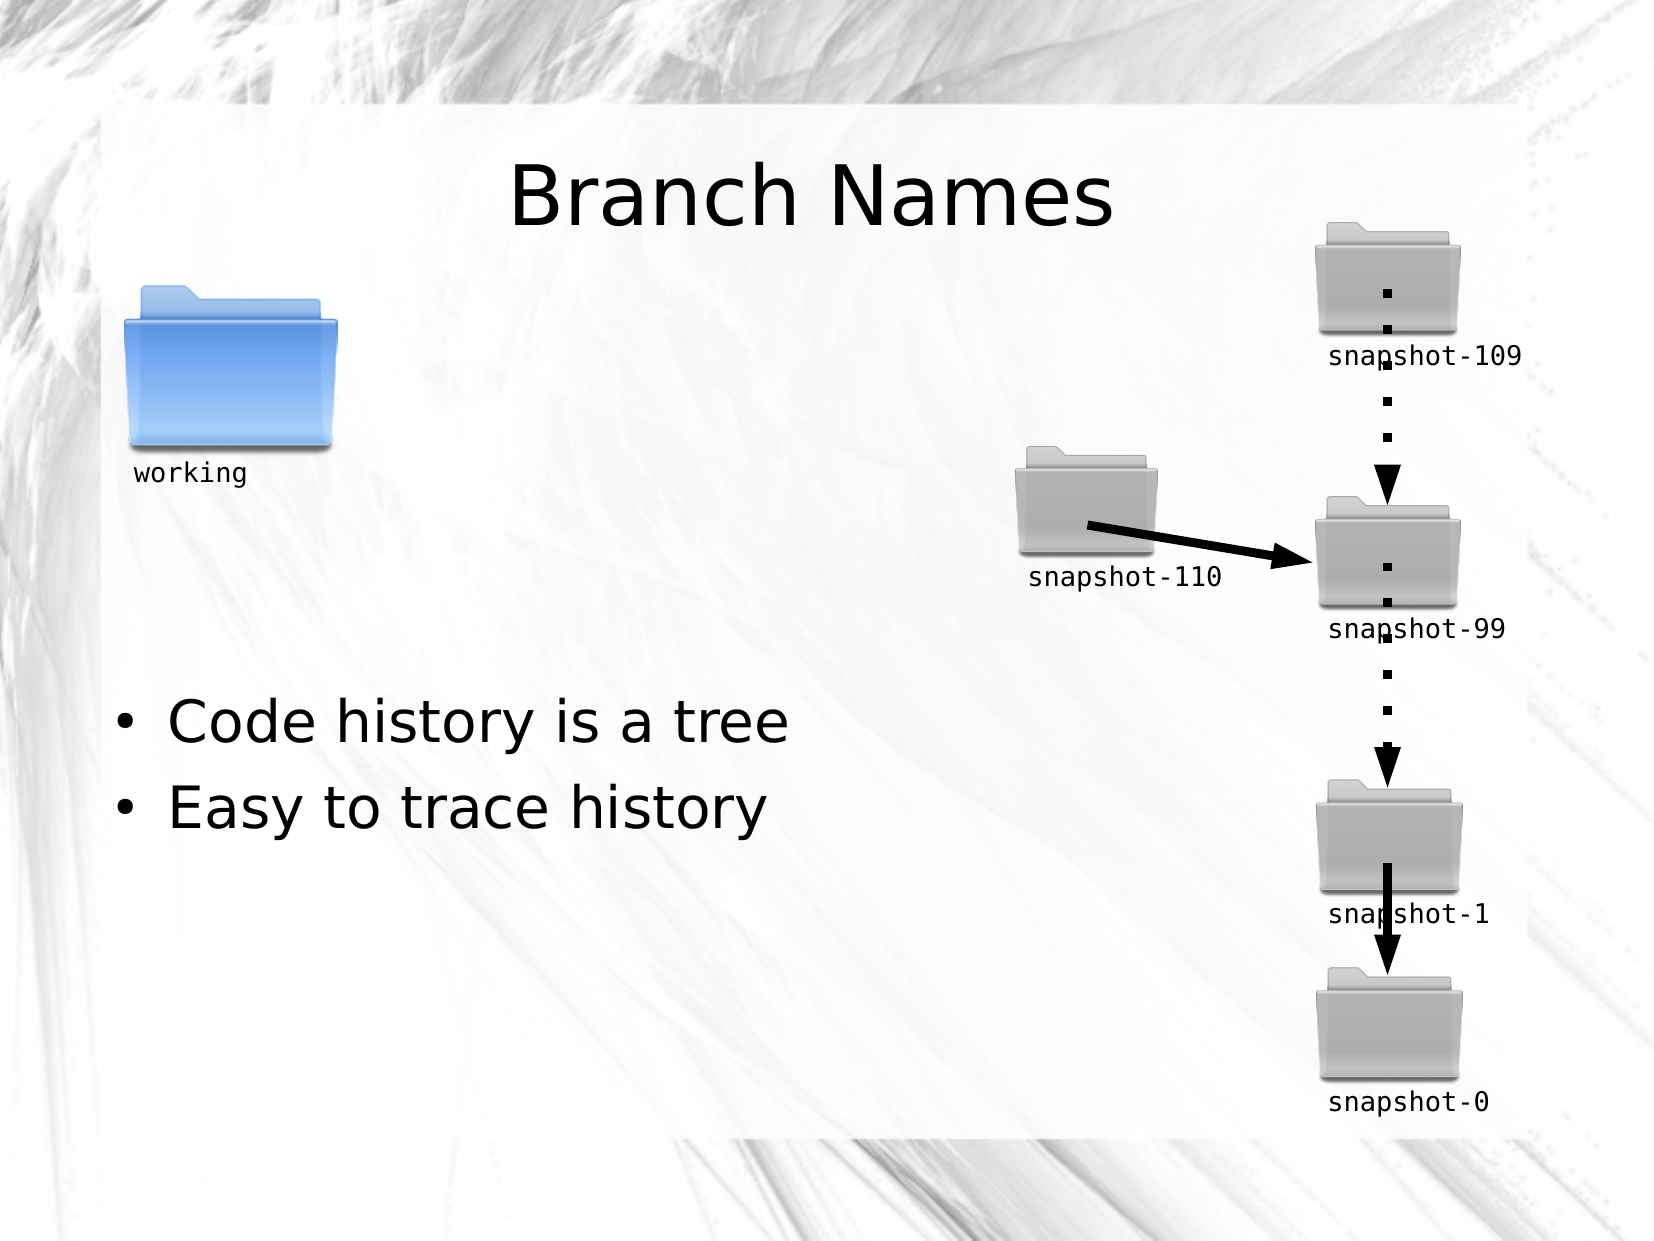

# Branch Names
snapshot-109
working
snapshot-110
snapshot-99
Code history is a tree
Easy to trace history
snapshot-1
snapshot-0